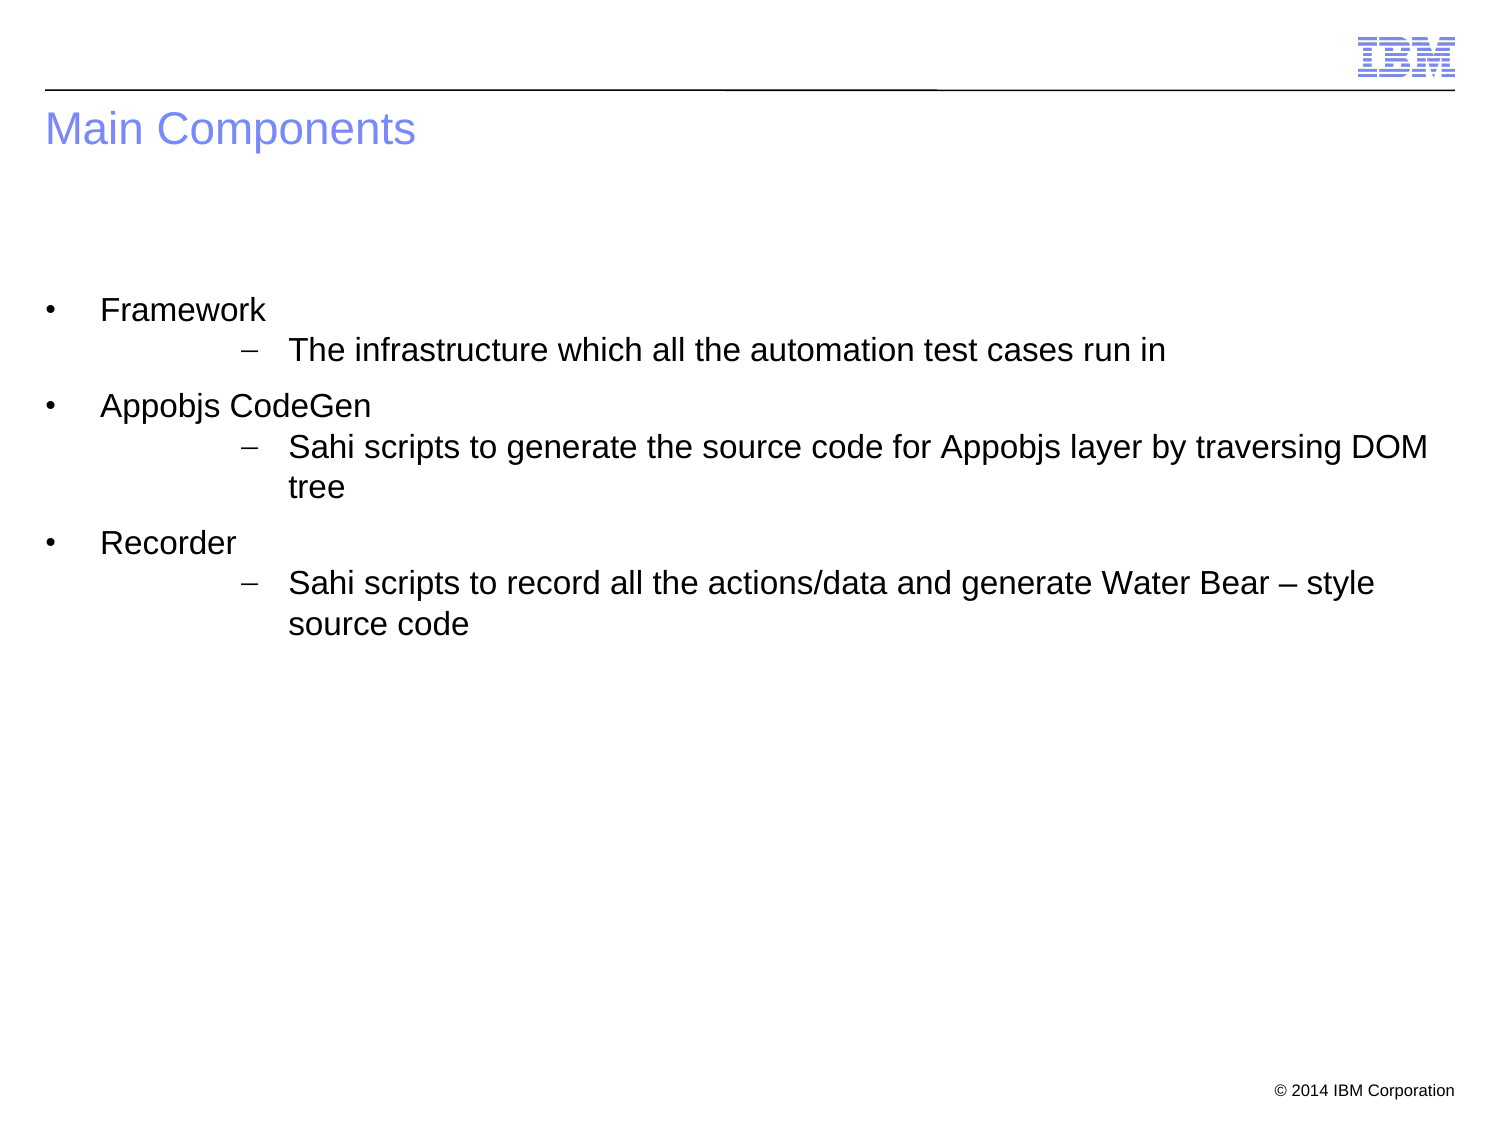

# Main Components
Framework
The infrastructure which all the automation test cases run in
Appobjs CodeGen
Sahi scripts to generate the source code for Appobjs layer by traversing DOM tree
Recorder
Sahi scripts to record all the actions/data and generate Water Bear – style source code